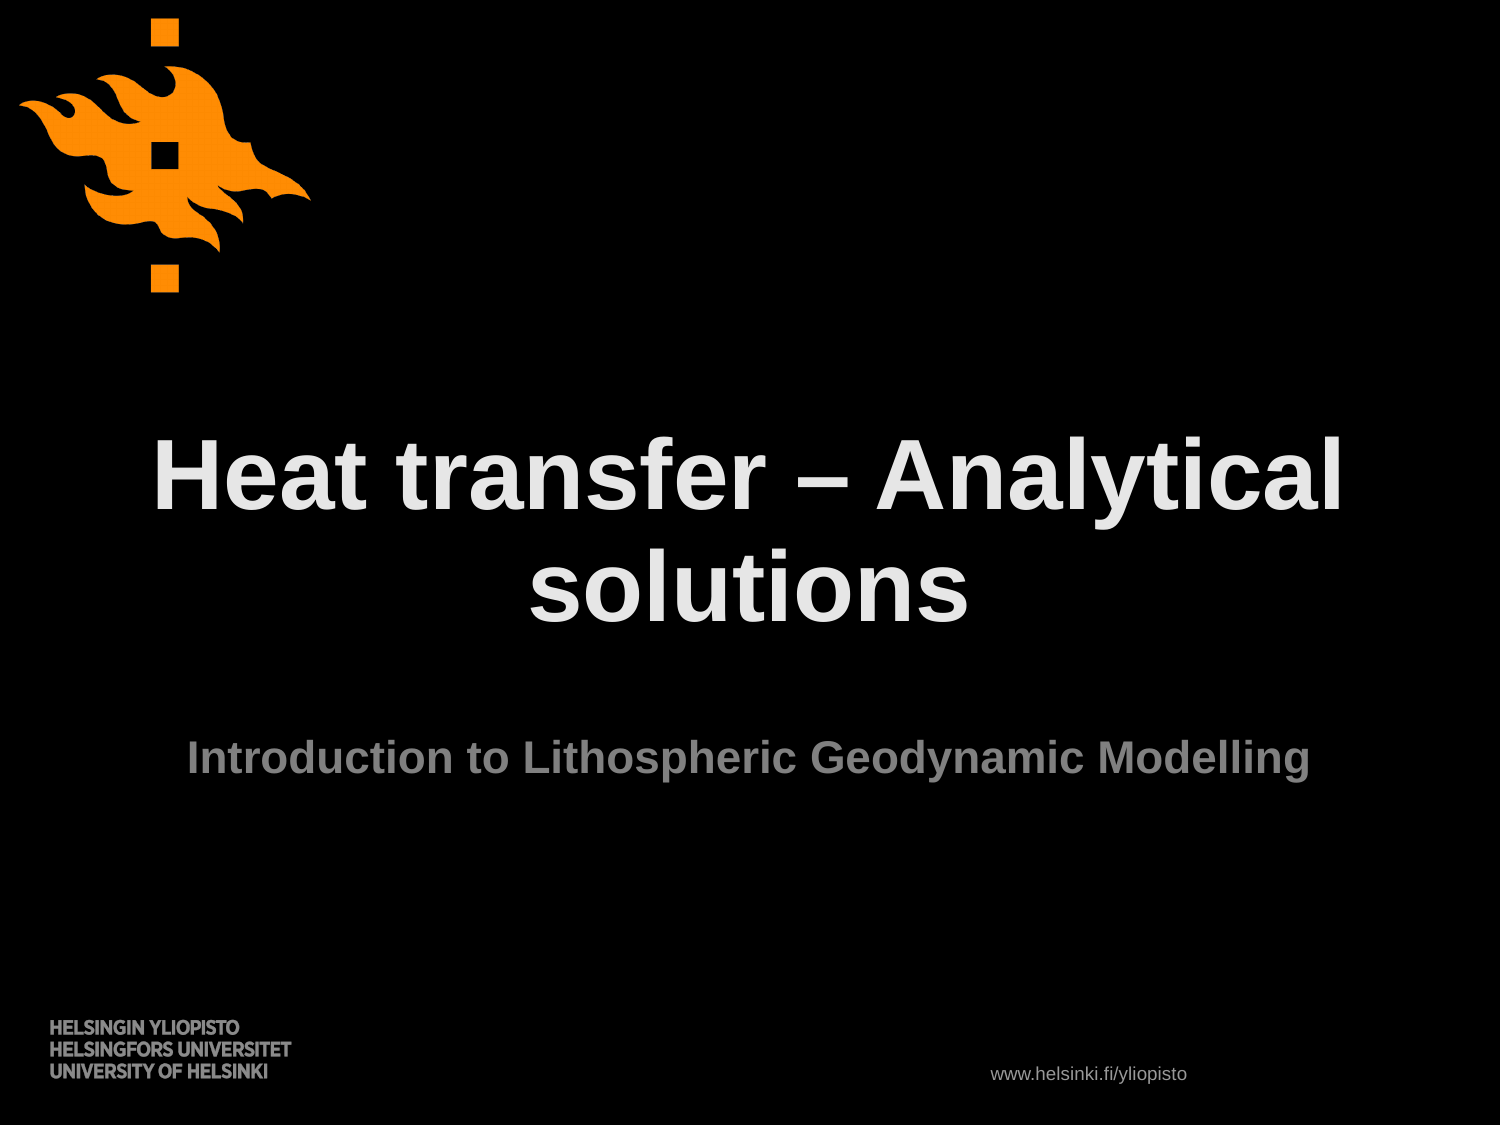

# Heat transfer – Analytical solutions
Introduction to Lithospheric Geodynamic Modelling